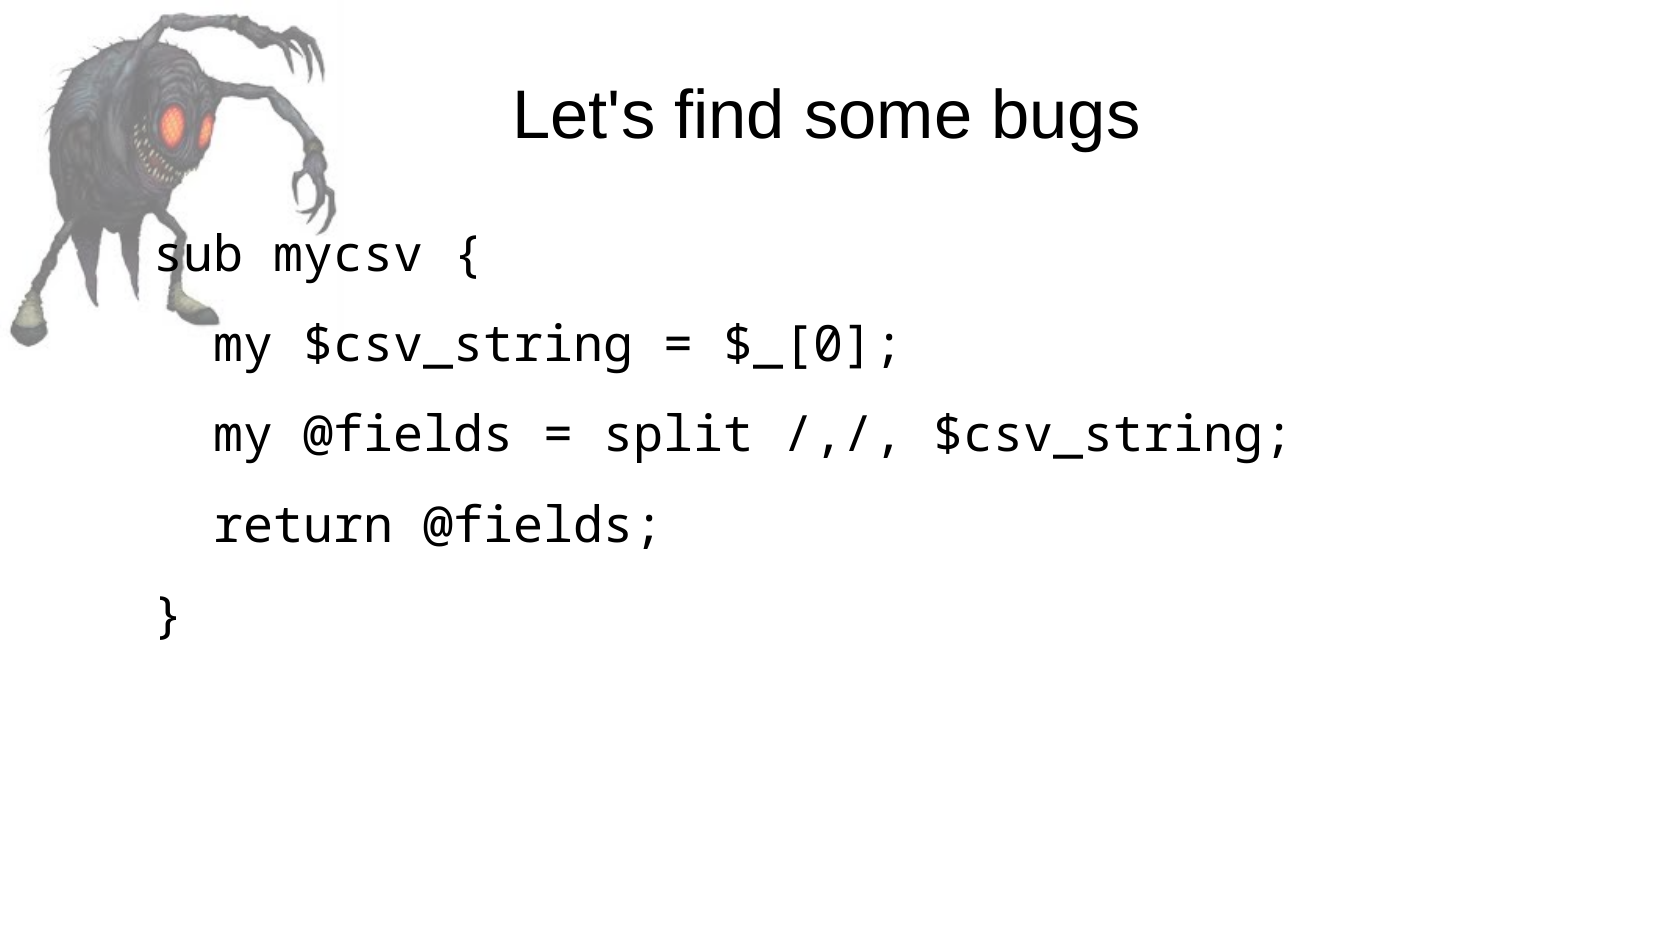

# Let's find some bugs
sub mycsv {
 my $csv_string = $_[0];
 my @fields = split /,/, $csv_string;
 return @fields;
}